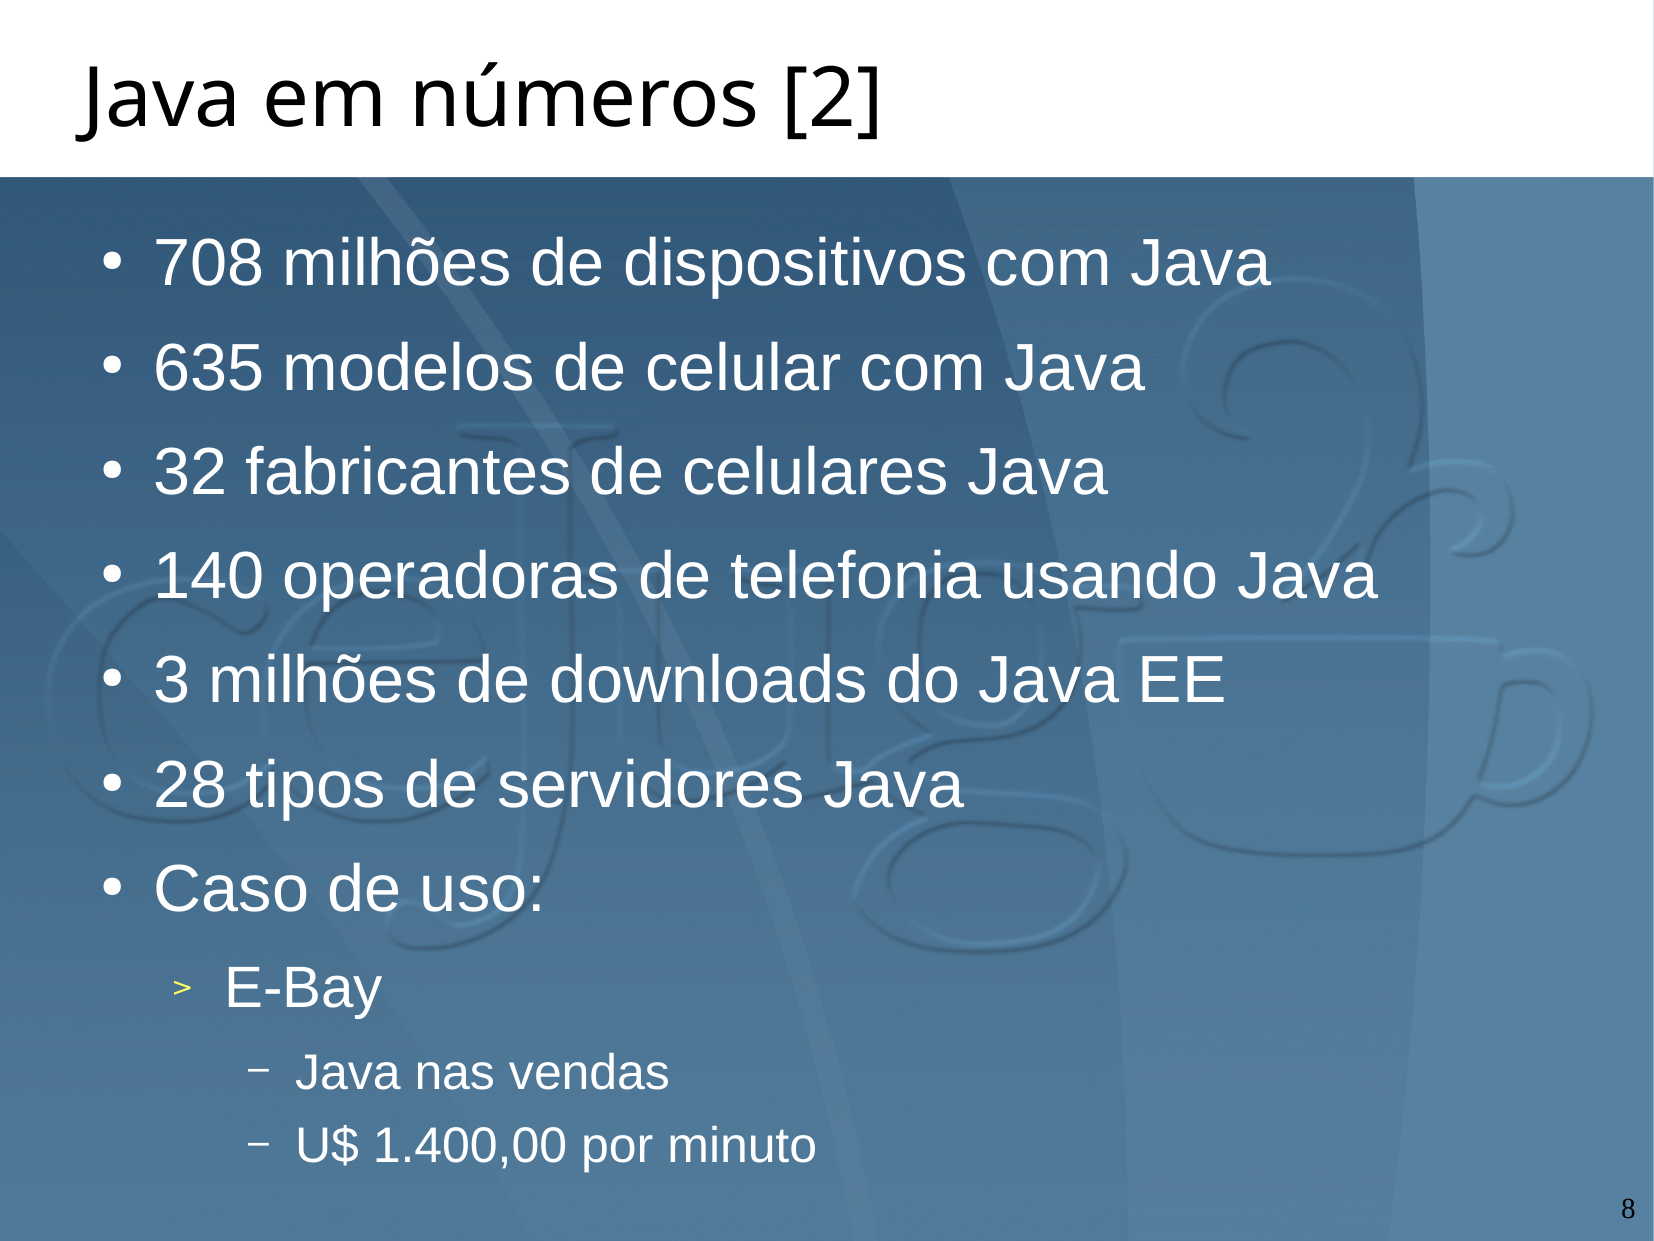

# Java em números [2]
708 milhões de dispositivos com Java
635 modelos de celular com Java
32 fabricantes de celulares Java
140 operadoras de telefonia usando Java
3 milhões de downloads do Java EE
28 tipos de servidores Java
Caso de uso:
E-Bay
Java nas vendas
U$ 1.400,00 por minuto
8